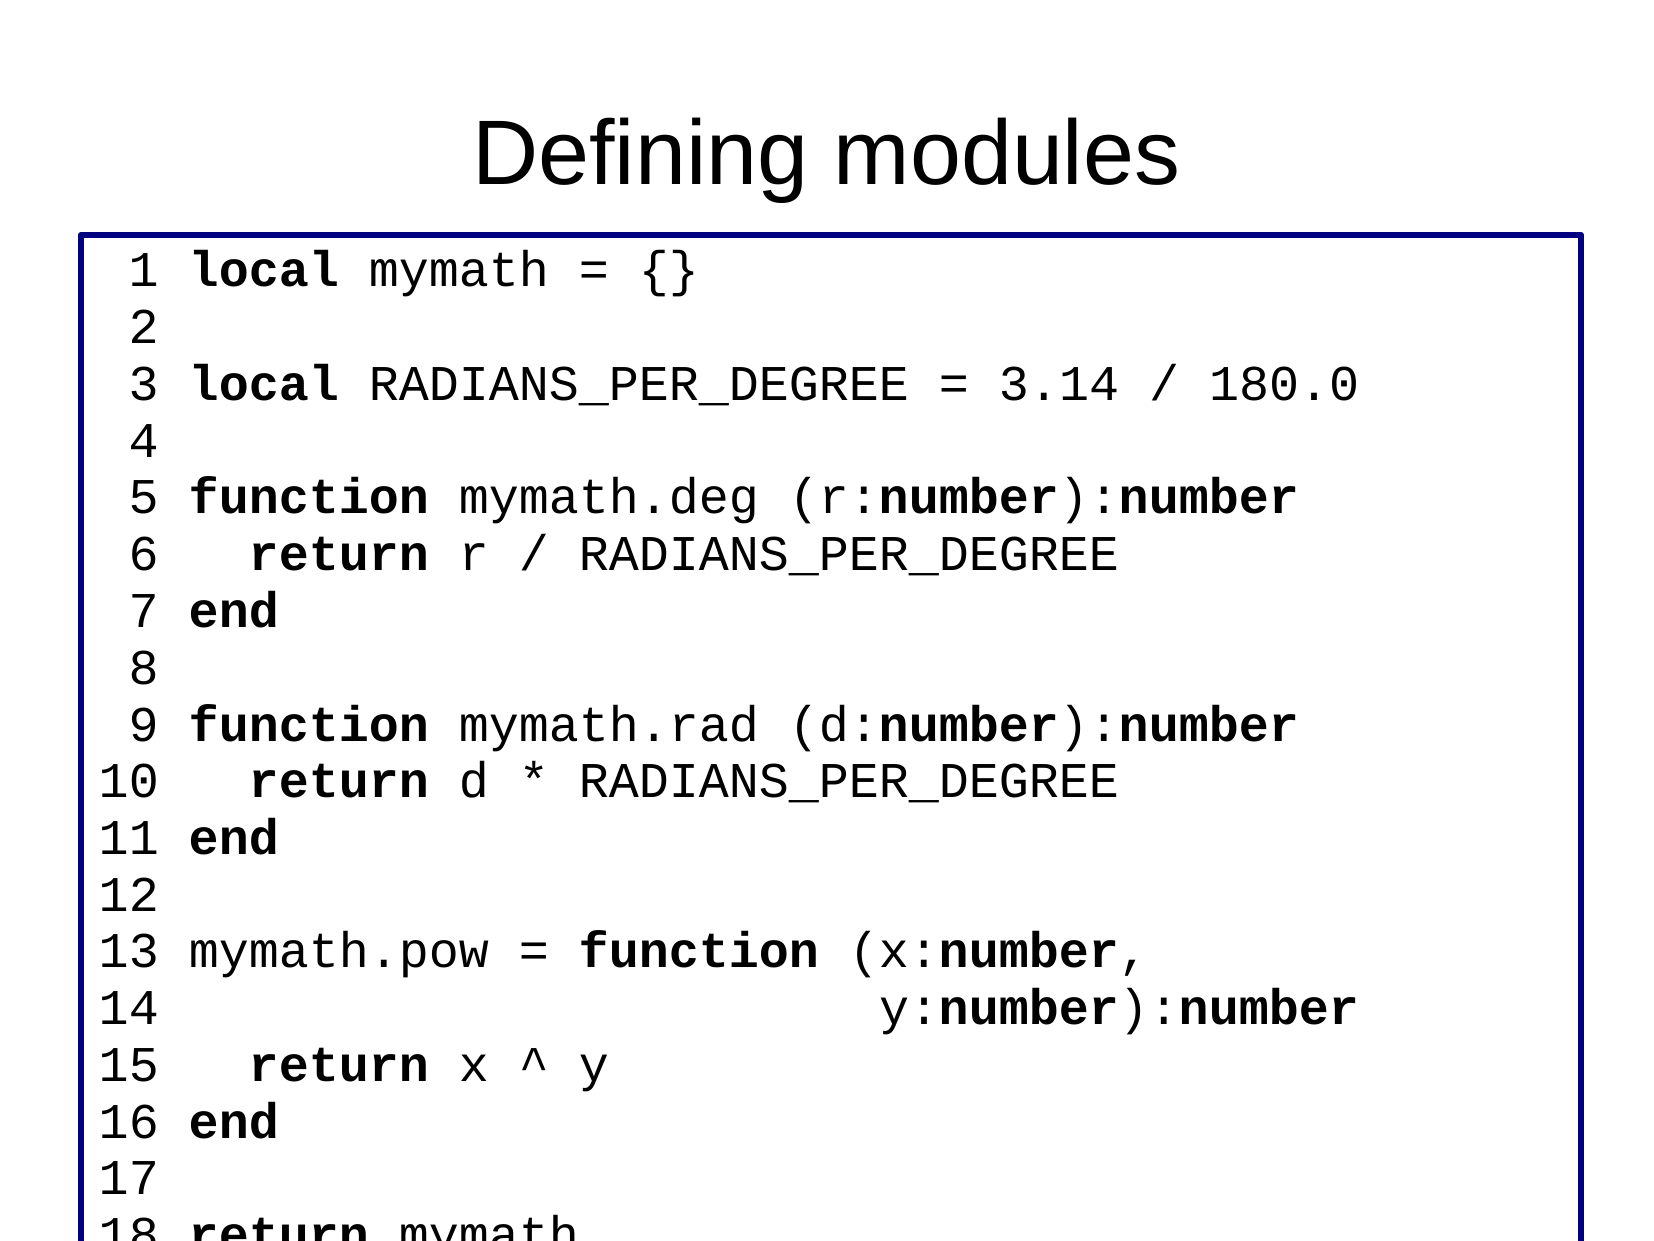

# Defining modules
 1 local mymath = {}
 2
 3 local RADIANS_PER_DEGREE = 3.14 / 180.0
 4
 5 function mymath.deg (r:number):number
 6 return r / RADIANS_PER_DEGREE
 7 end
 8
 9 function mymath.rad (d:number):number
10 return d * RADIANS_PER_DEGREE
11 end
12
13 mymath.pow = function (x:number,
14 y:number):number
15 return x ^ y
16 end
17
18 return mymath